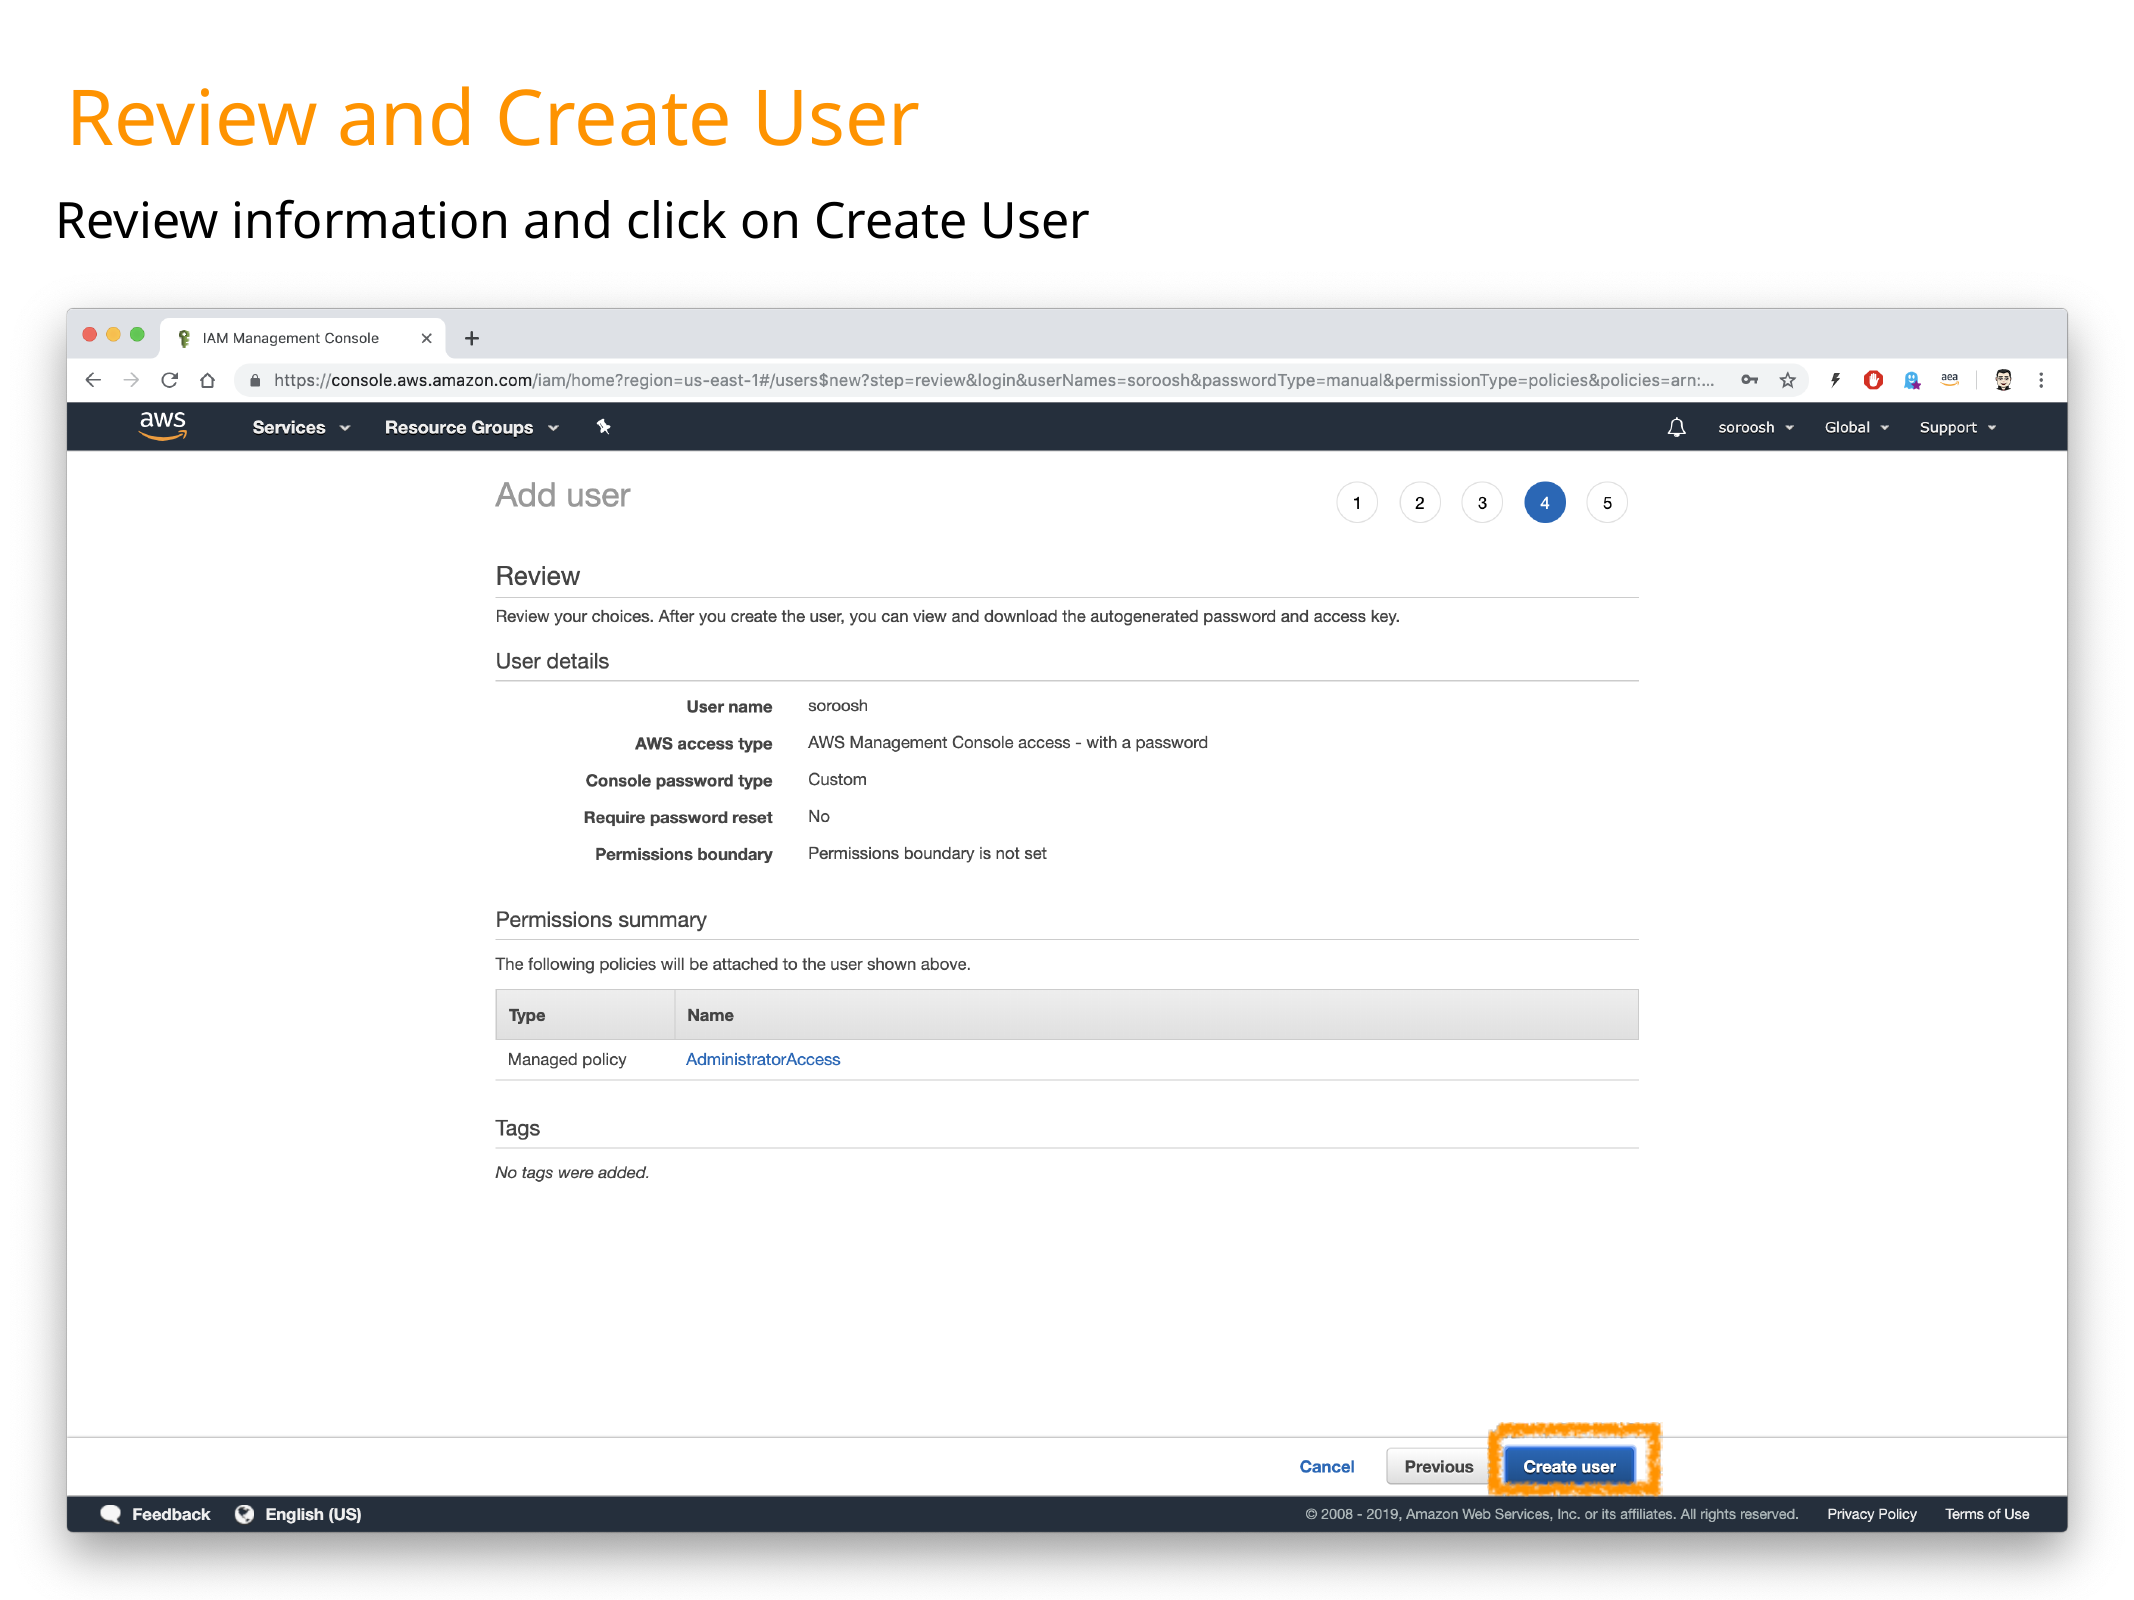

Review and Create User
Review information and click on Create User